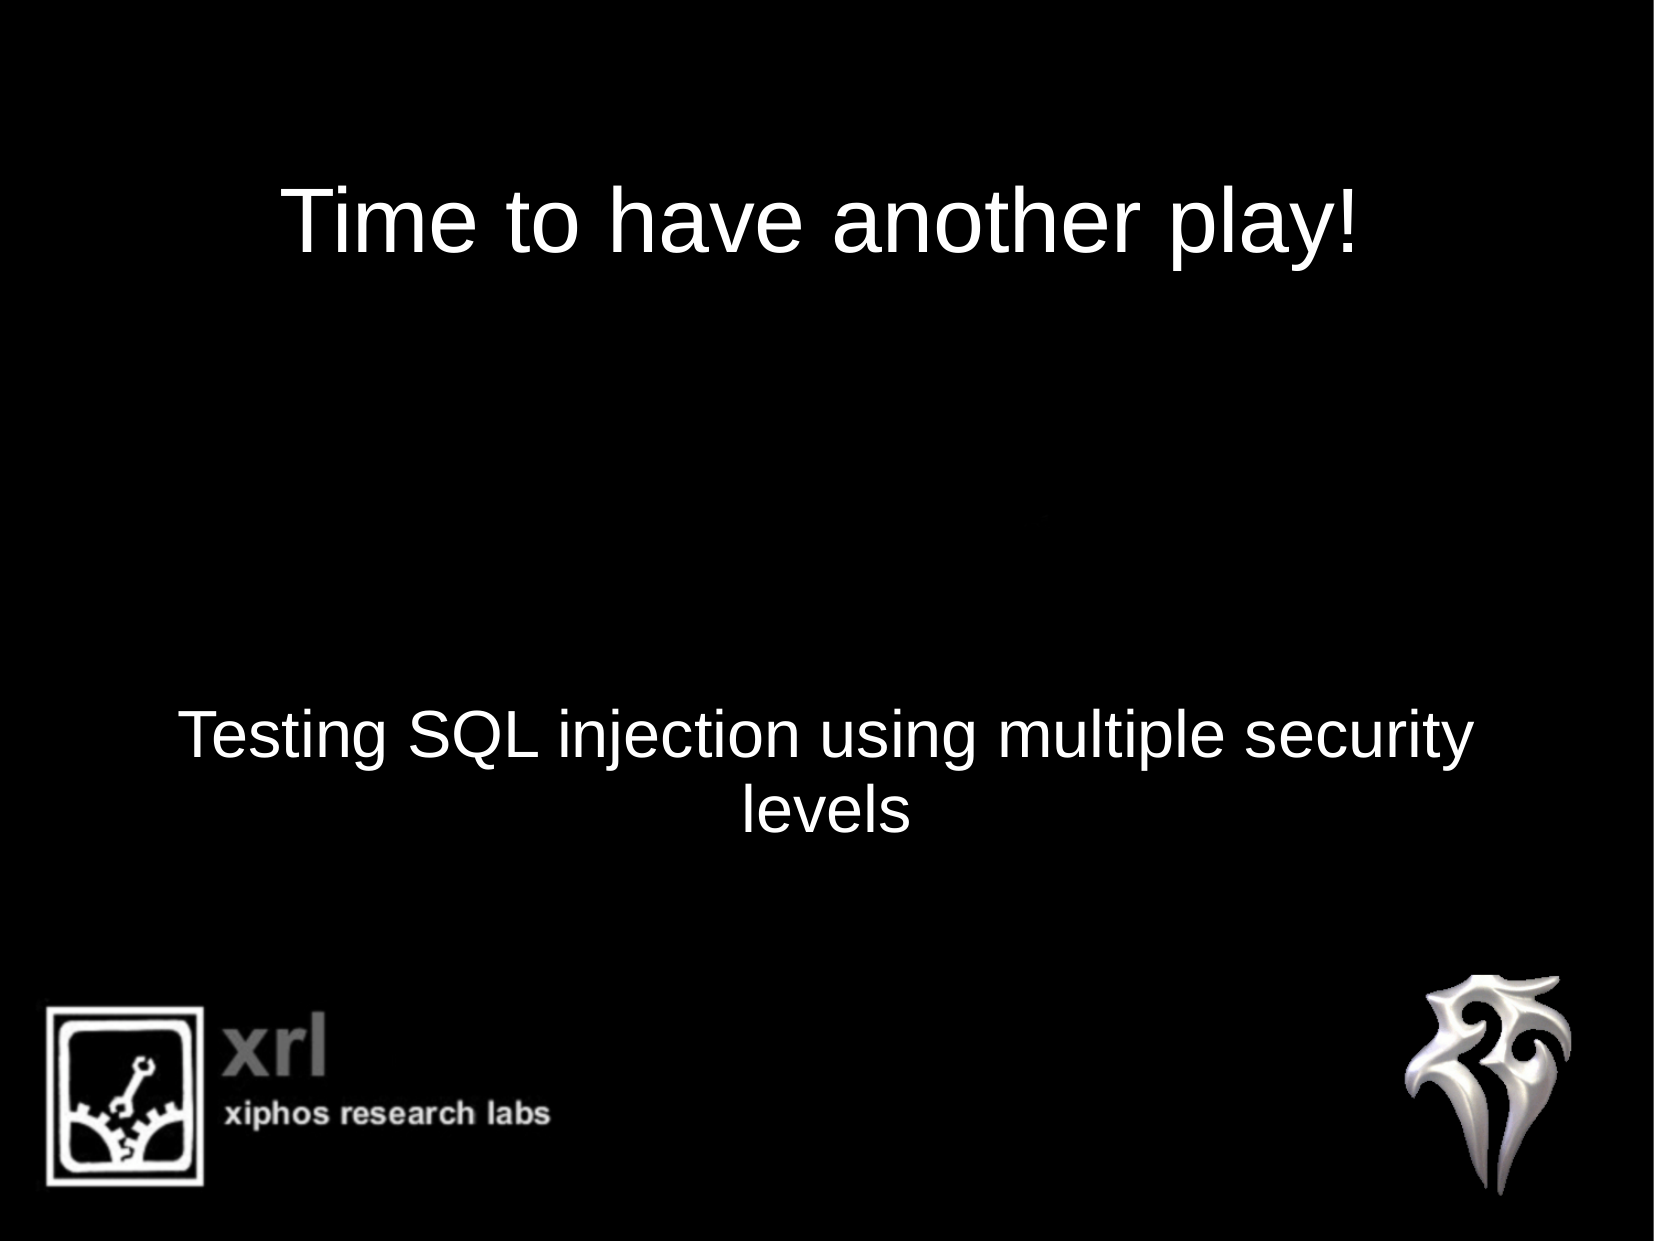

# Time to have another play!
Testing SQL injection using multiple security levels